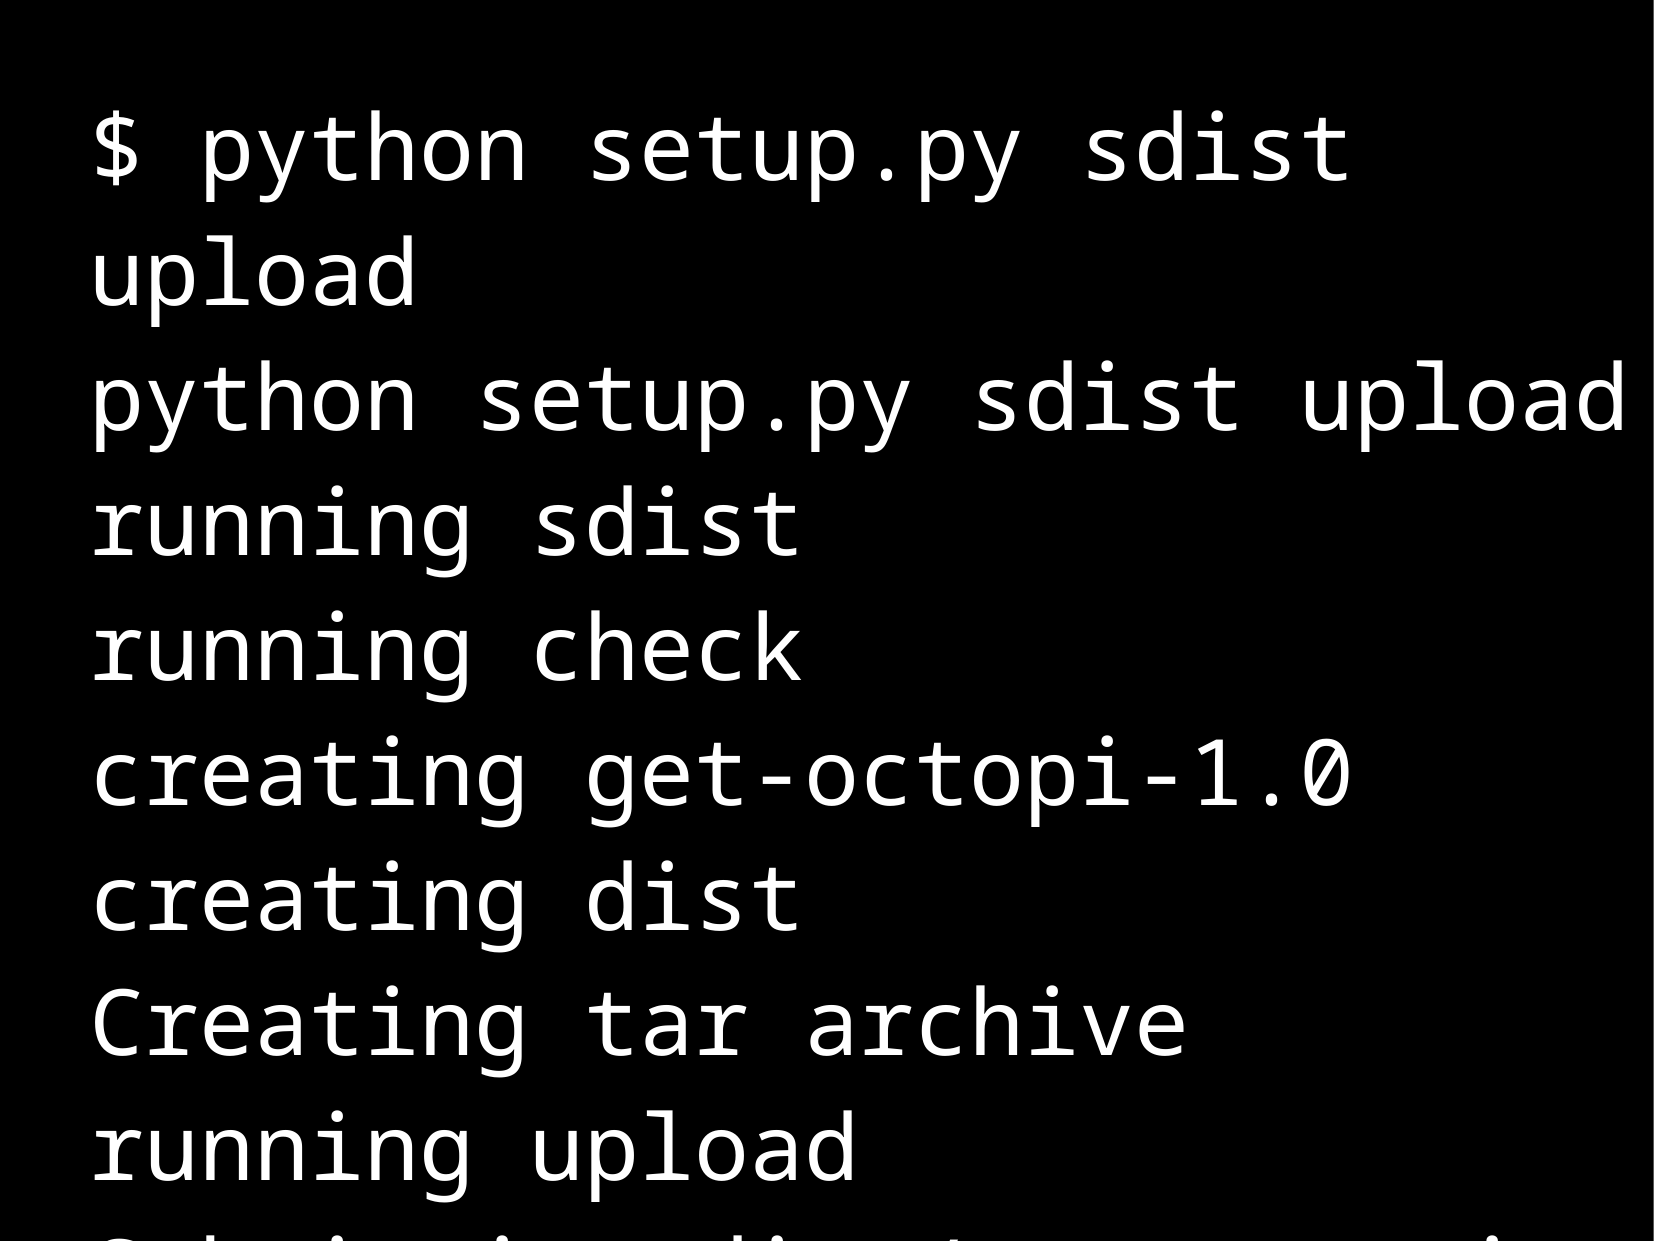

$ python setup.py sdist upload
python setup.py sdist upload
running sdist
running check
creating get-octopi-1.0
creating dist
Creating tar archive
running upload
Submitting dist/get-octopi-1.0.tar.gz to https://pypi.python.org/pypi